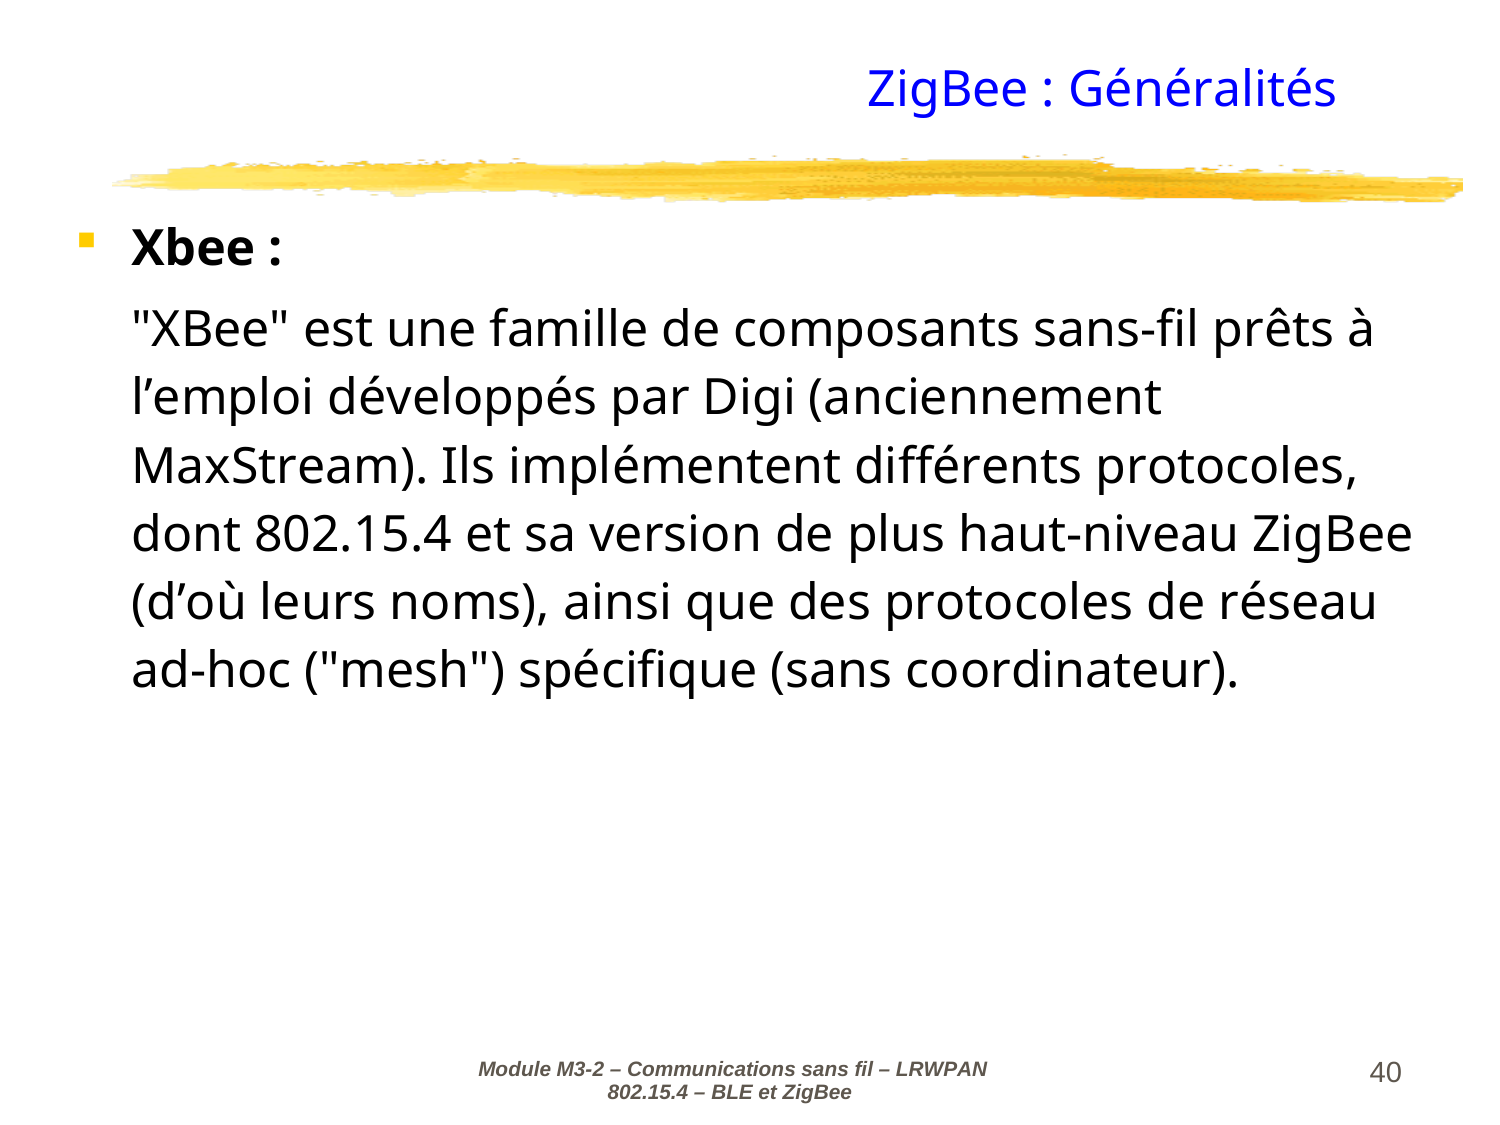

# ZigBee : Généralités
Xbee :
"XBee" est une famille de composants sans-fil prêts à l’emploi développés par Digi (anciennement MaxStream). Ils implémentent différents protocoles, dont 802.15.4 et sa version de plus haut-niveau ZigBee (d’où leurs noms), ainsi que des protocoles de réseau ad-hoc ("mesh") spécifique (sans coordinateur).
40